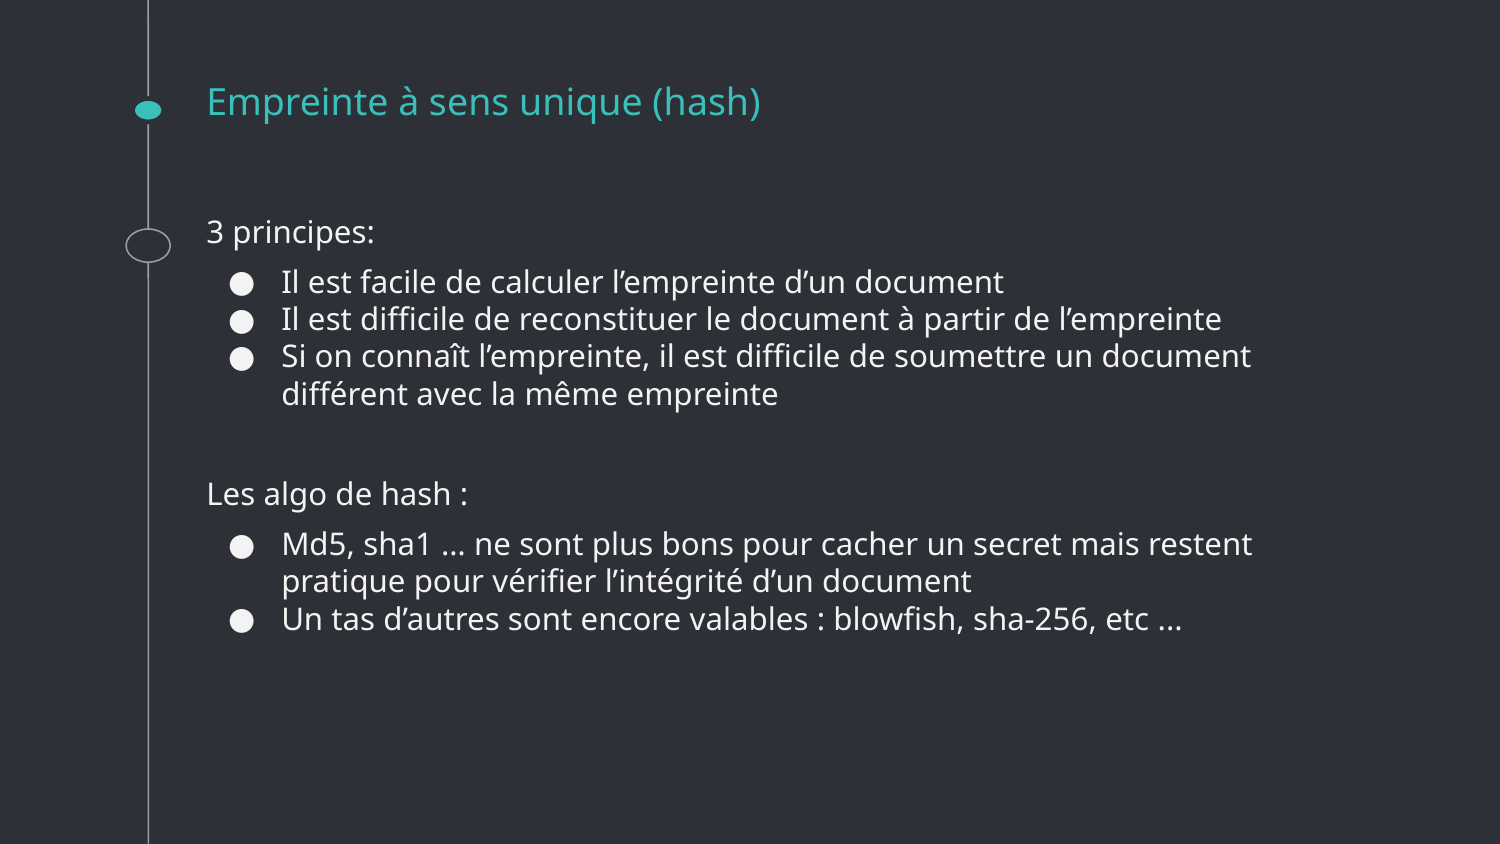

# Empreinte à sens unique (hash)
3 principes:
Il est facile de calculer l’empreinte d’un document
Il est difficile de reconstituer le document à partir de l’empreinte
Si on connaît l’empreinte, il est difficile de soumettre un document différent avec la même empreinte
Les algo de hash :
Md5, sha1 … ne sont plus bons pour cacher un secret mais restent pratique pour vérifier l’intégrité d’un document
Un tas d’autres sont encore valables : blowfish, sha-256, etc ...